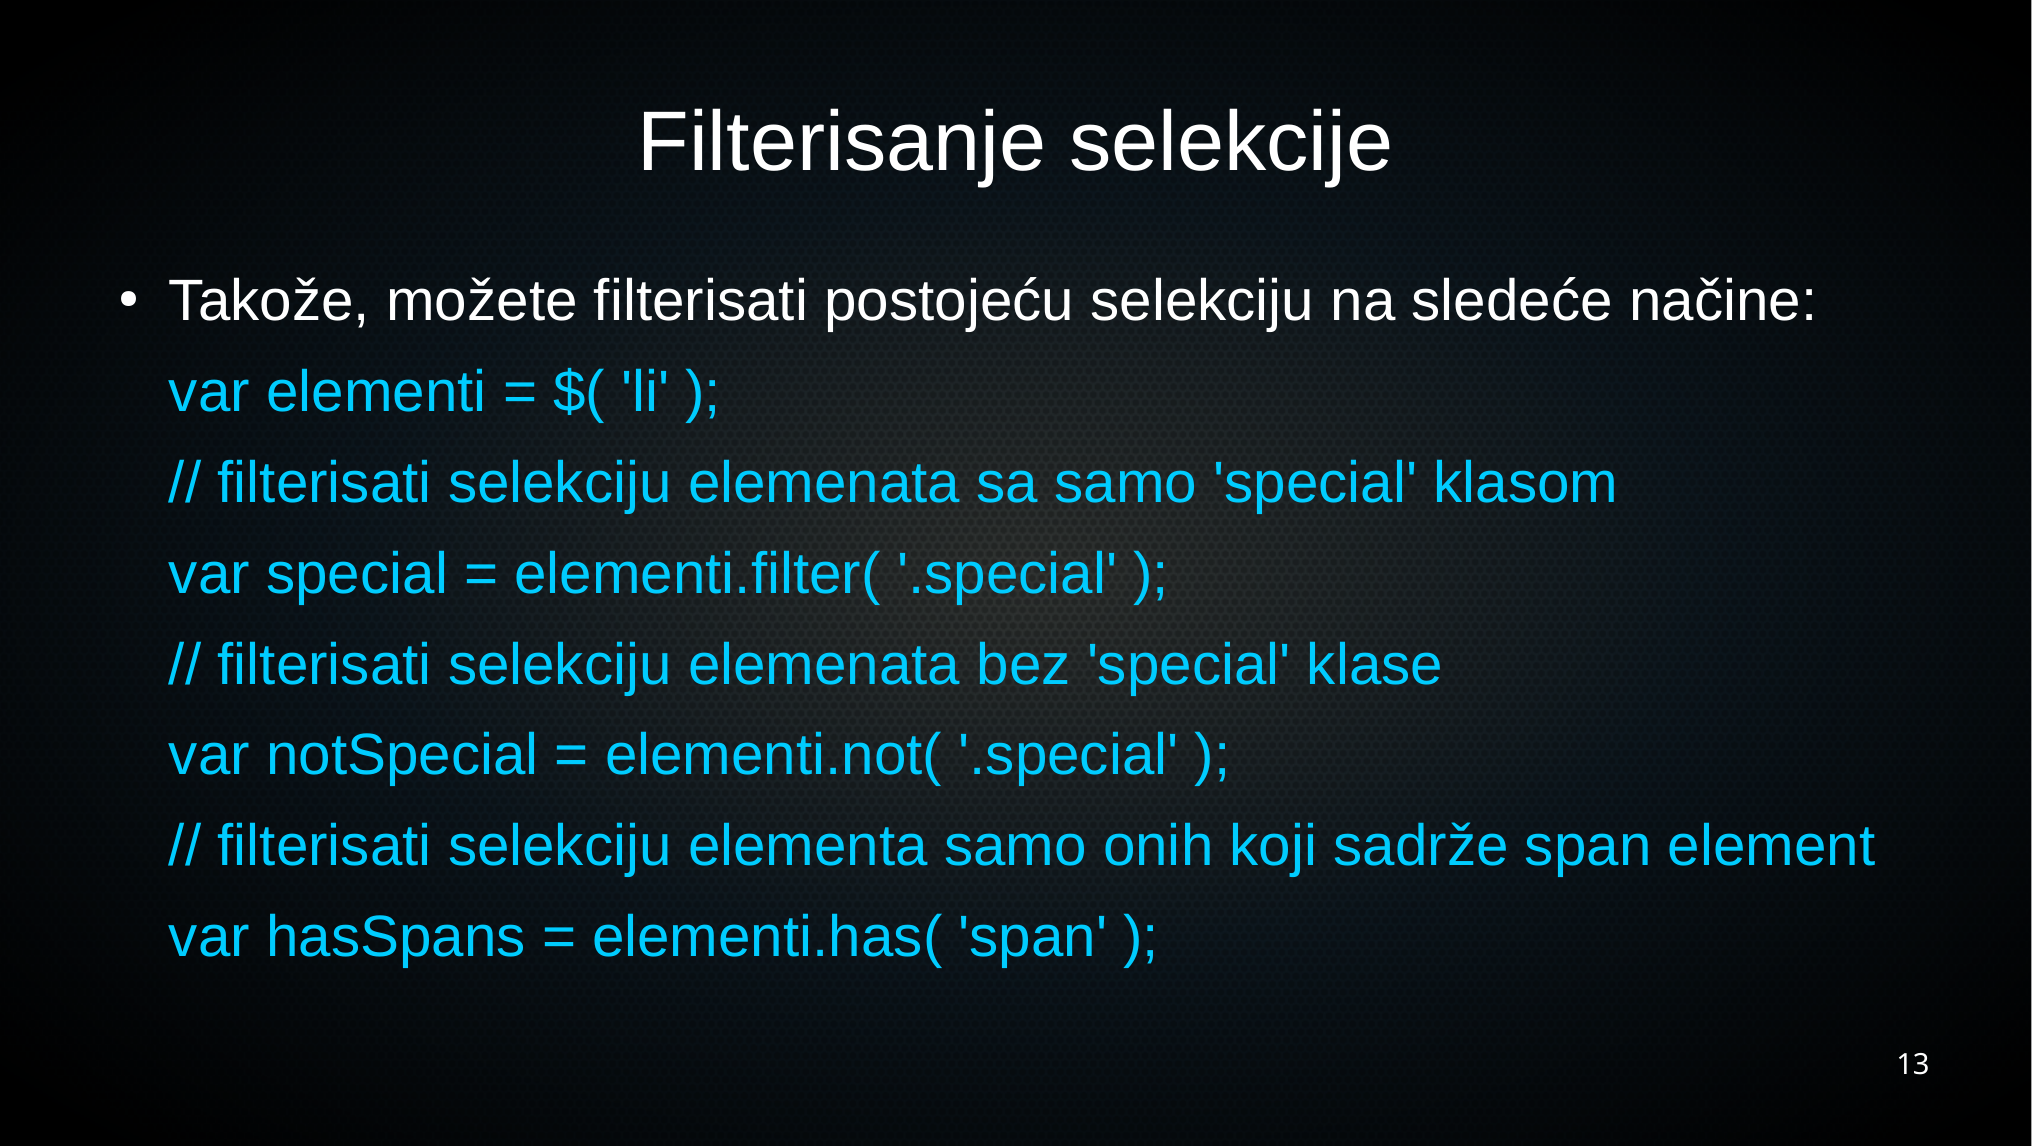

# Filterisanje selekcije
Takože, možete filterisati postojeću selekciju na sledeće načine:
var elementi = $( 'li' );
// filterisati selekciju elemenata sa samo 'special' klasom
var special = elementi.filter( '.special' );
// filterisati selekciju elemenata bez 'special' klase
var notSpecial = elementi.not( '.special' );
// filterisati selekciju elementa samo onih koji sadrže span element
var hasSpans = elementi.has( 'span' );
13